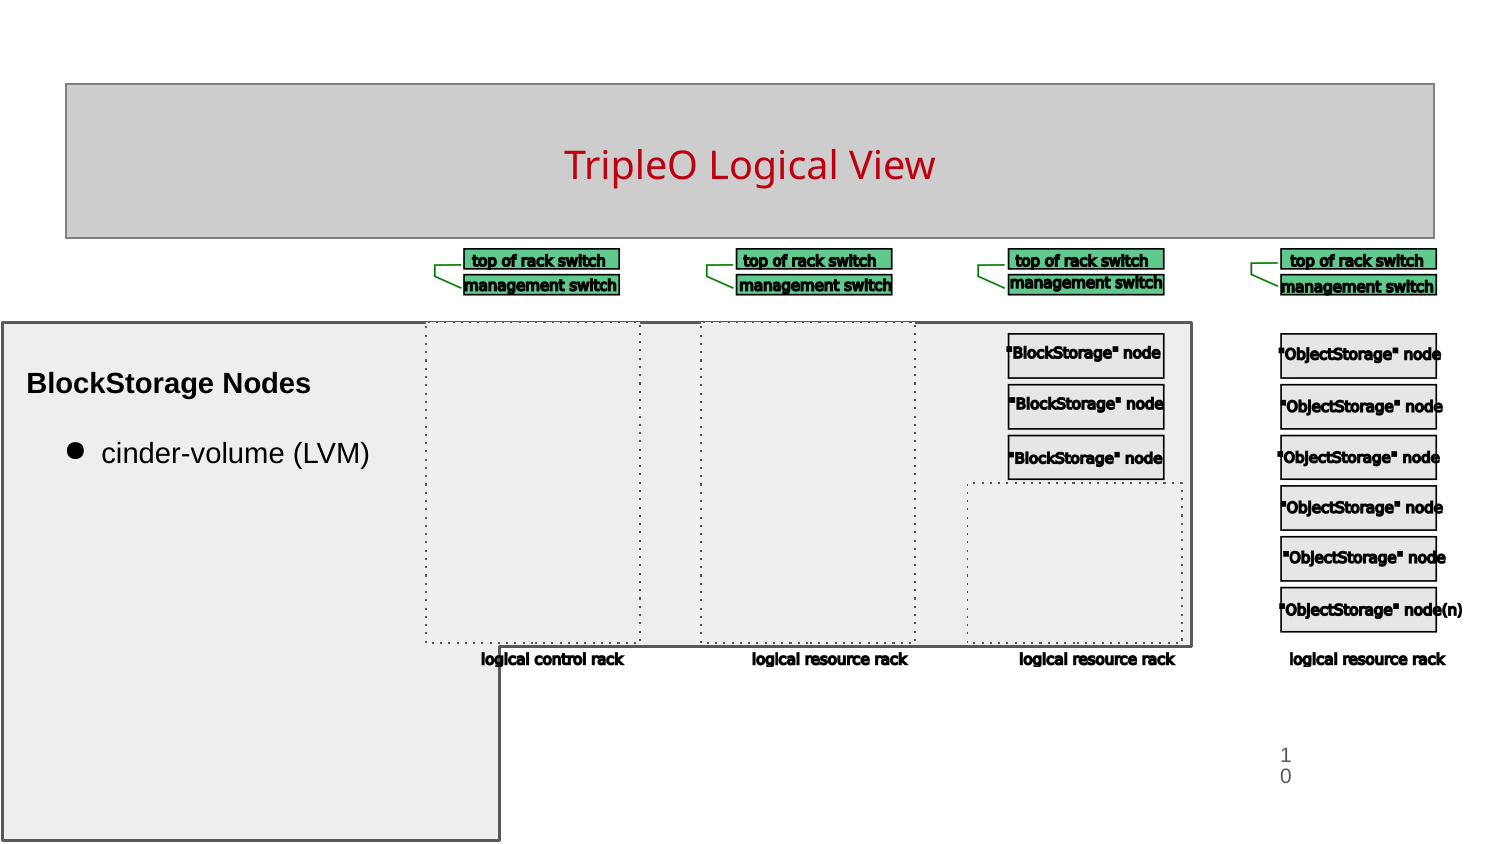

TripleO Logical View
BlockStorage Nodes
cinder-volume (LVM)